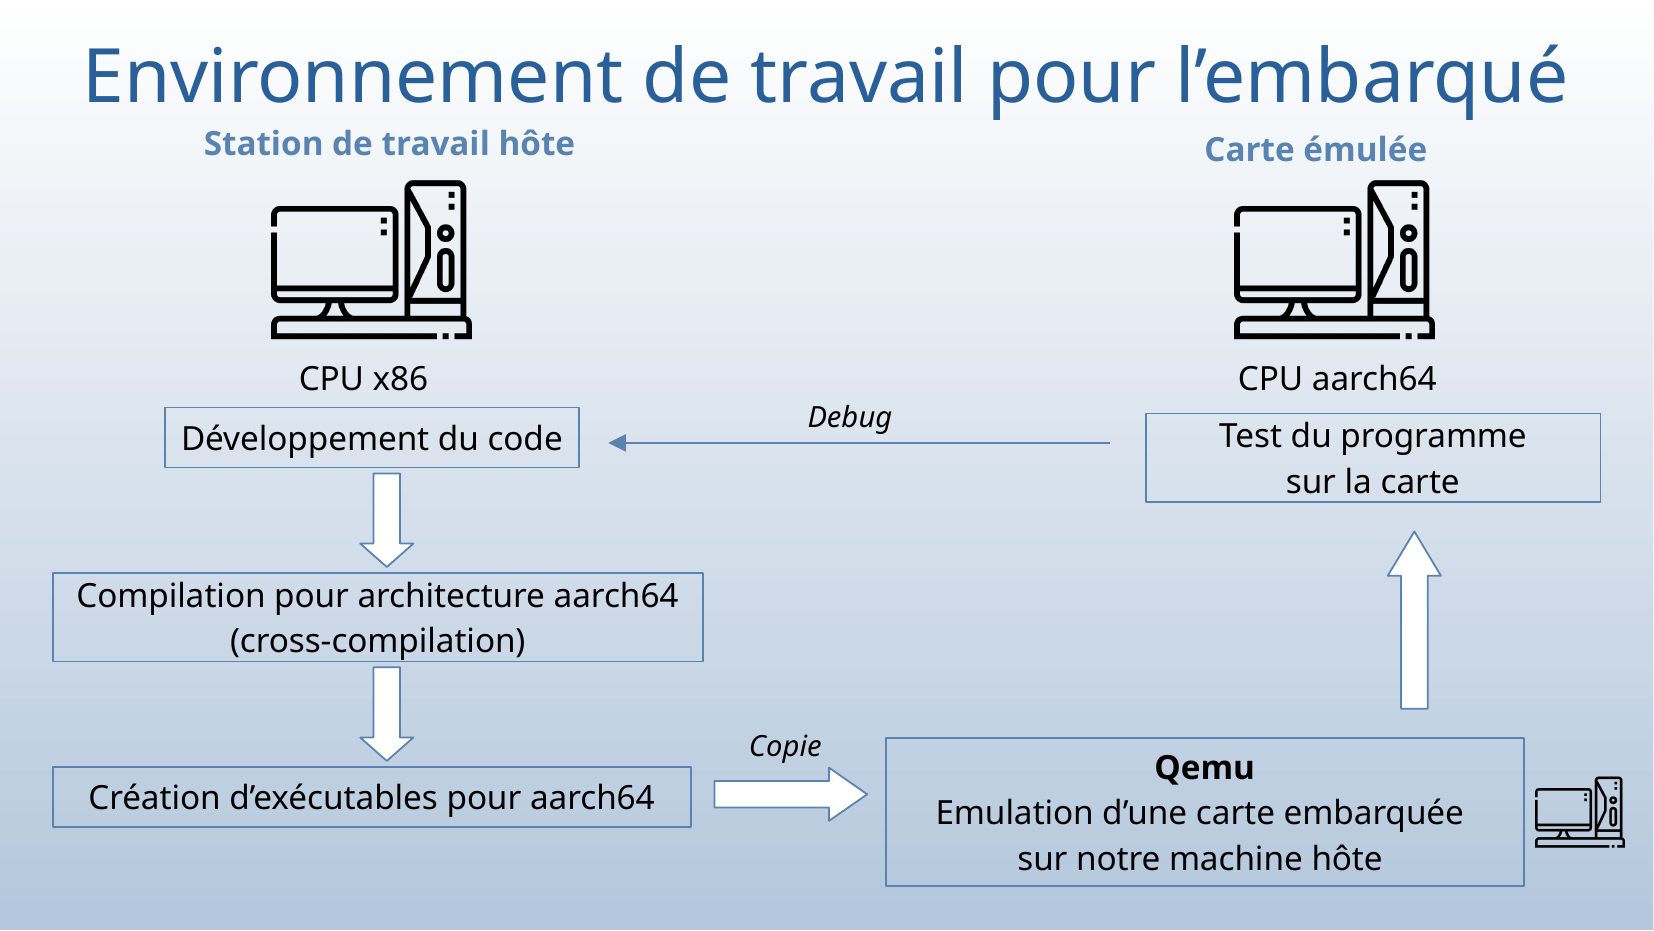

# Environnement de travail pour l’embarqué
Station de travail hôte
Carte émulée
CPU x86
CPU aarch64
Debug
Développement du code
Test du programme
sur la carte
Compilation pour architecture aarch64
(cross-compilation)
Copie
Qemu
Emulation d’une carte embarquée
sur notre machine hôte
Création d’exécutables pour aarch64